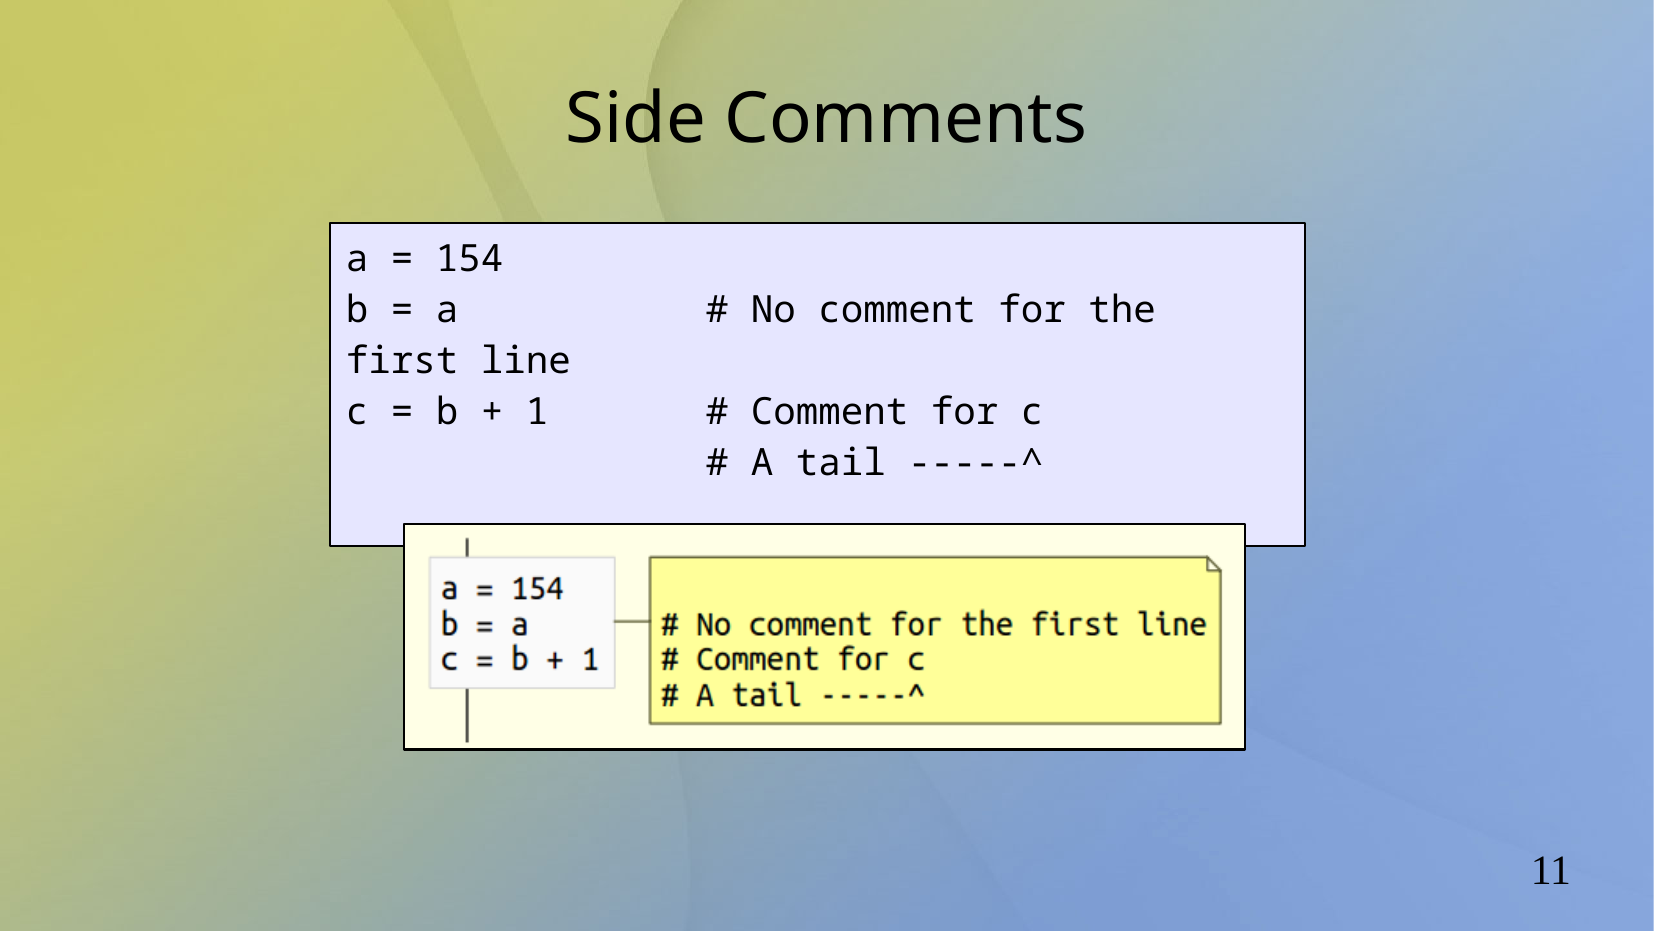

# Side Comments
a = 154
b = a # No comment for the first line
c = b + 1 # Comment for c
 # A tail -----^
11